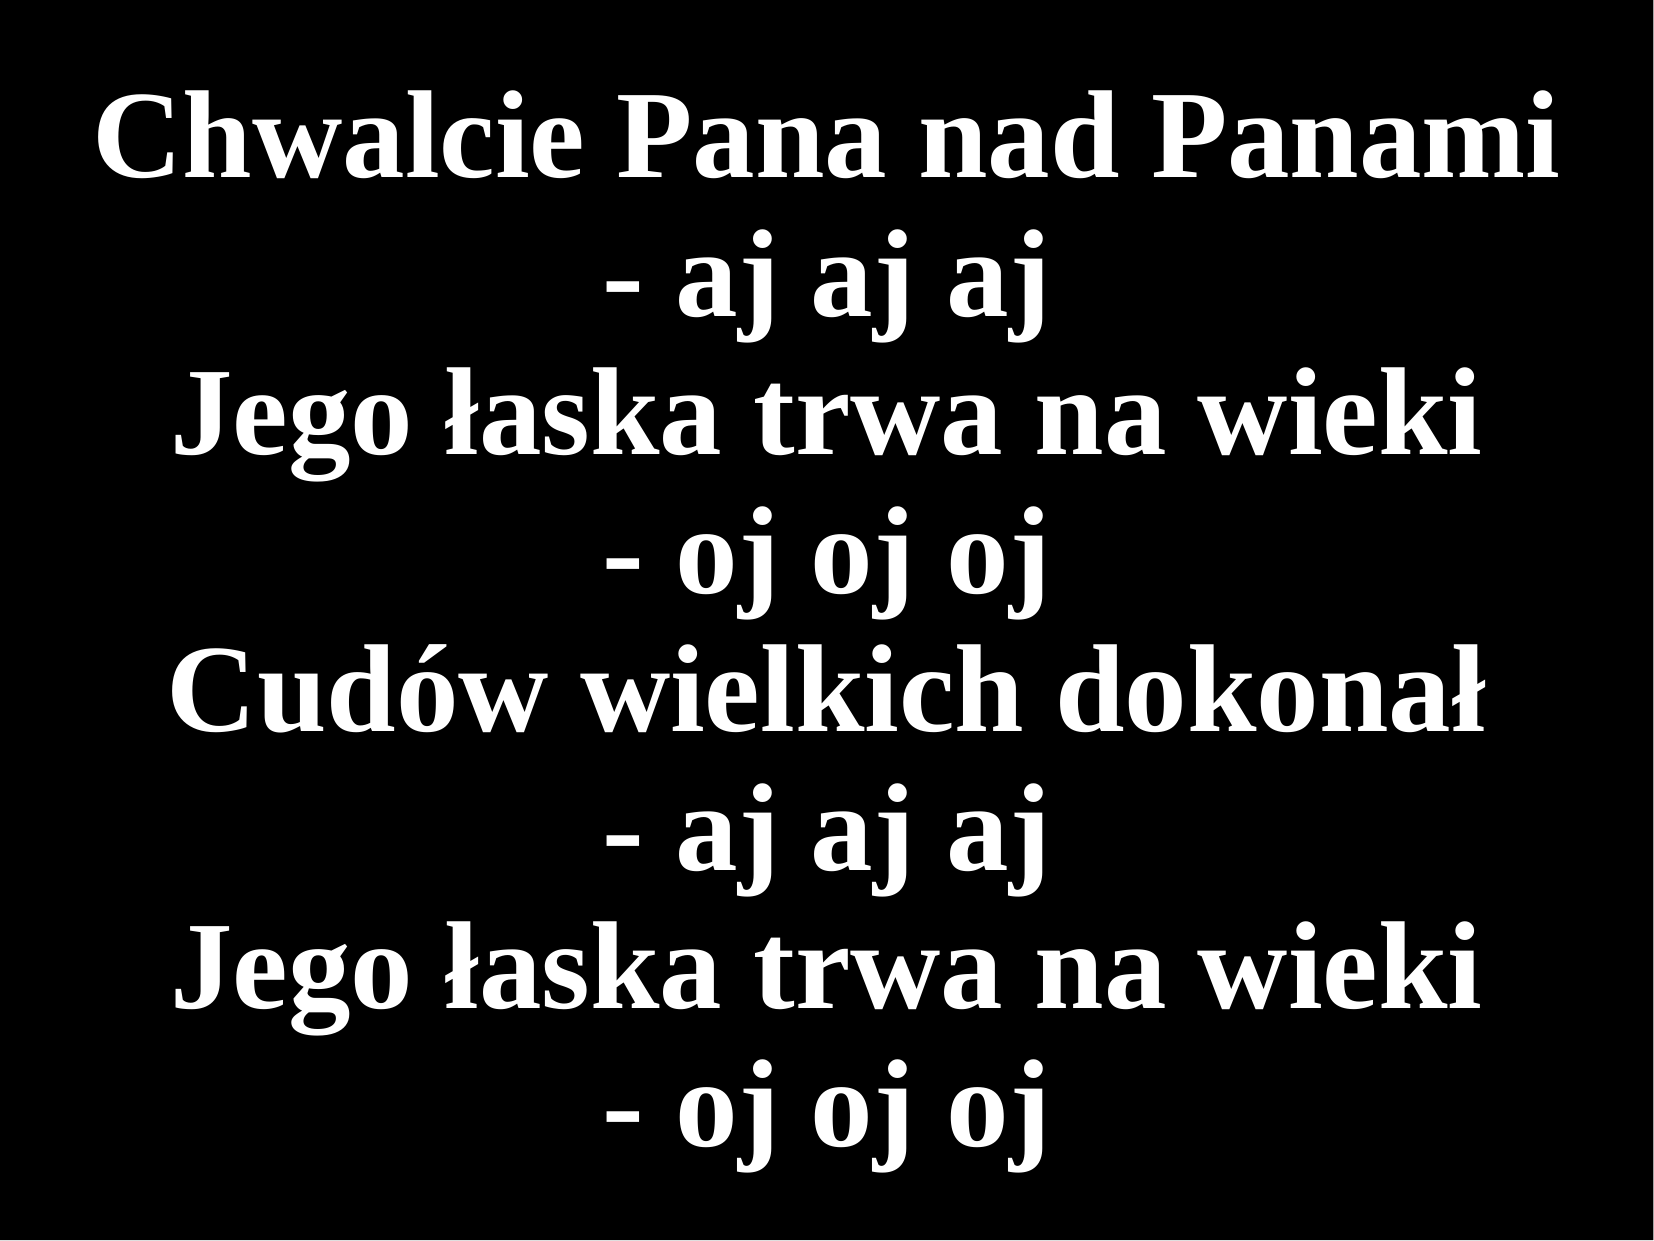

# Chwalcie Pana nad Panami - aj aj aj Jego łaska trwa na wieki - oj oj oj Cudów wielkich dokonał - aj aj aj Jego łaska trwa na wieki - oj oj oj